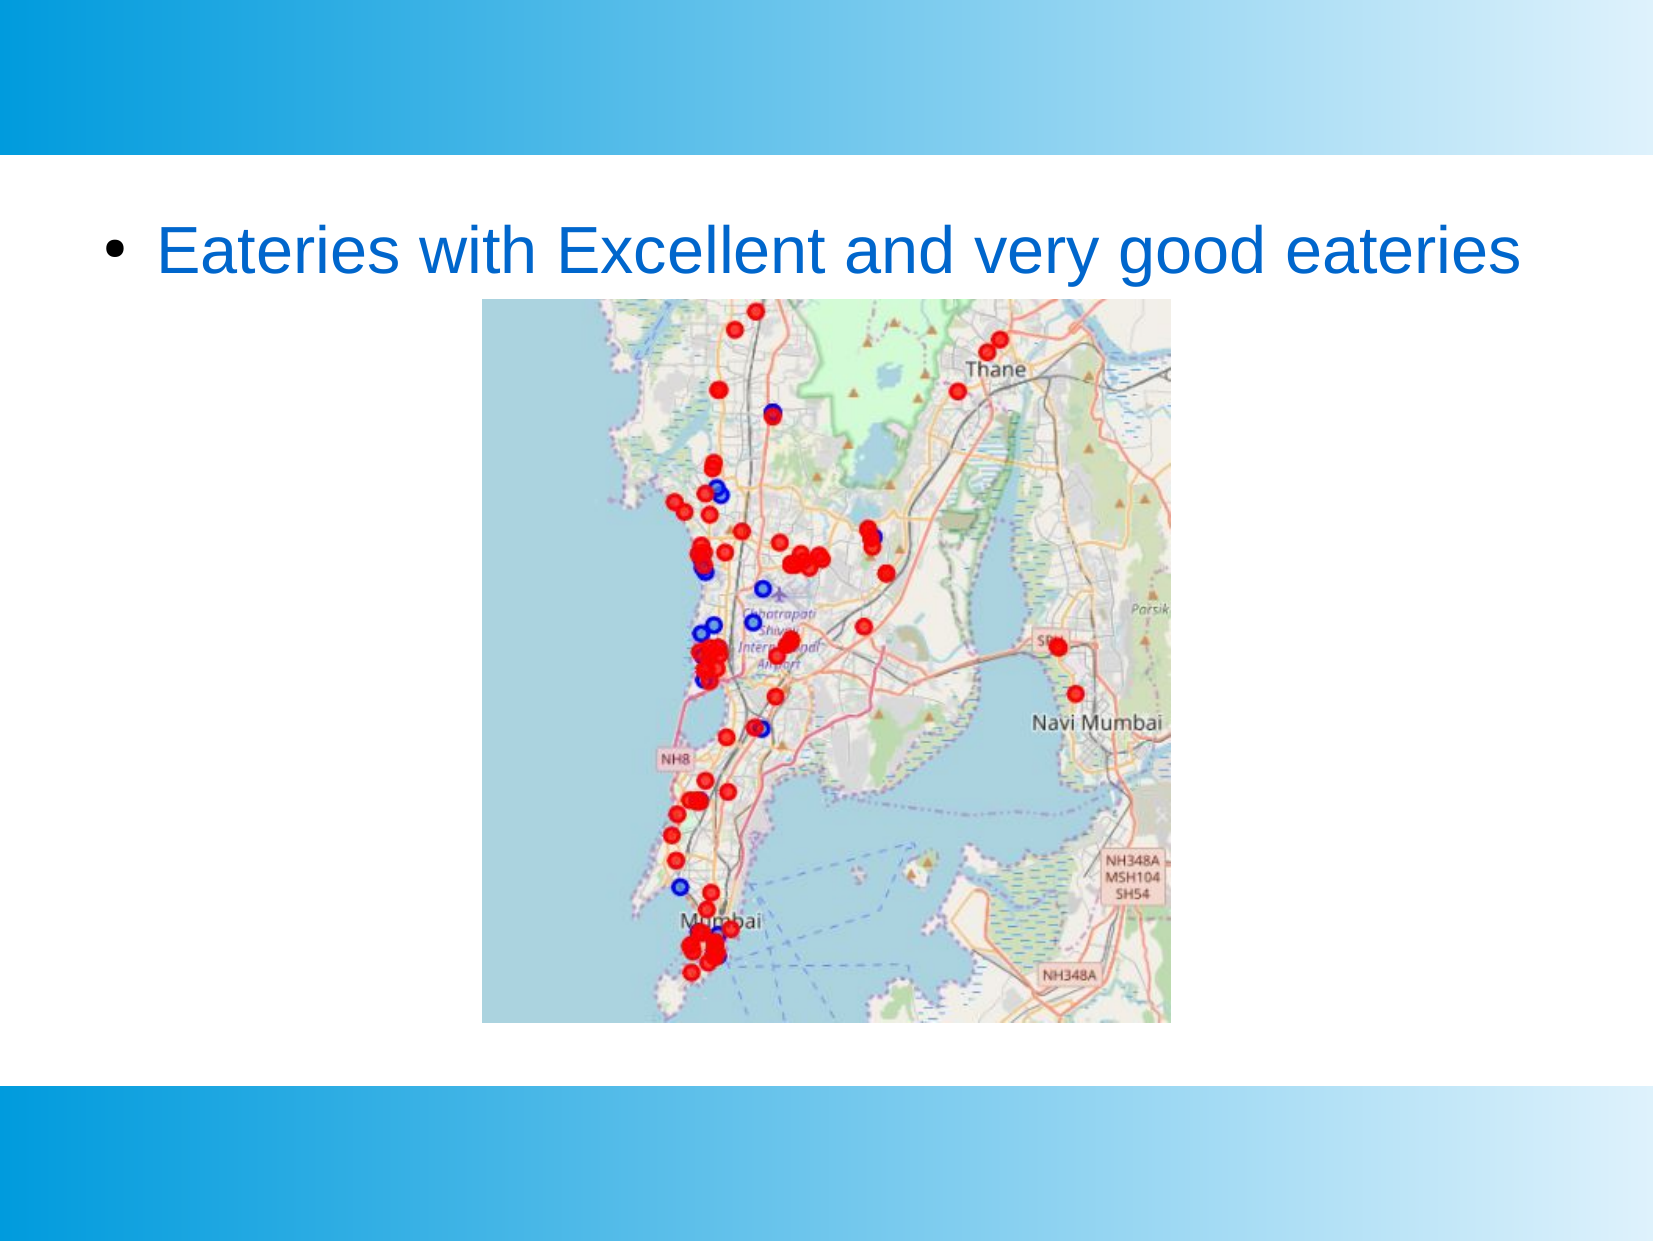

# Eateries with Excellent and very good eateries